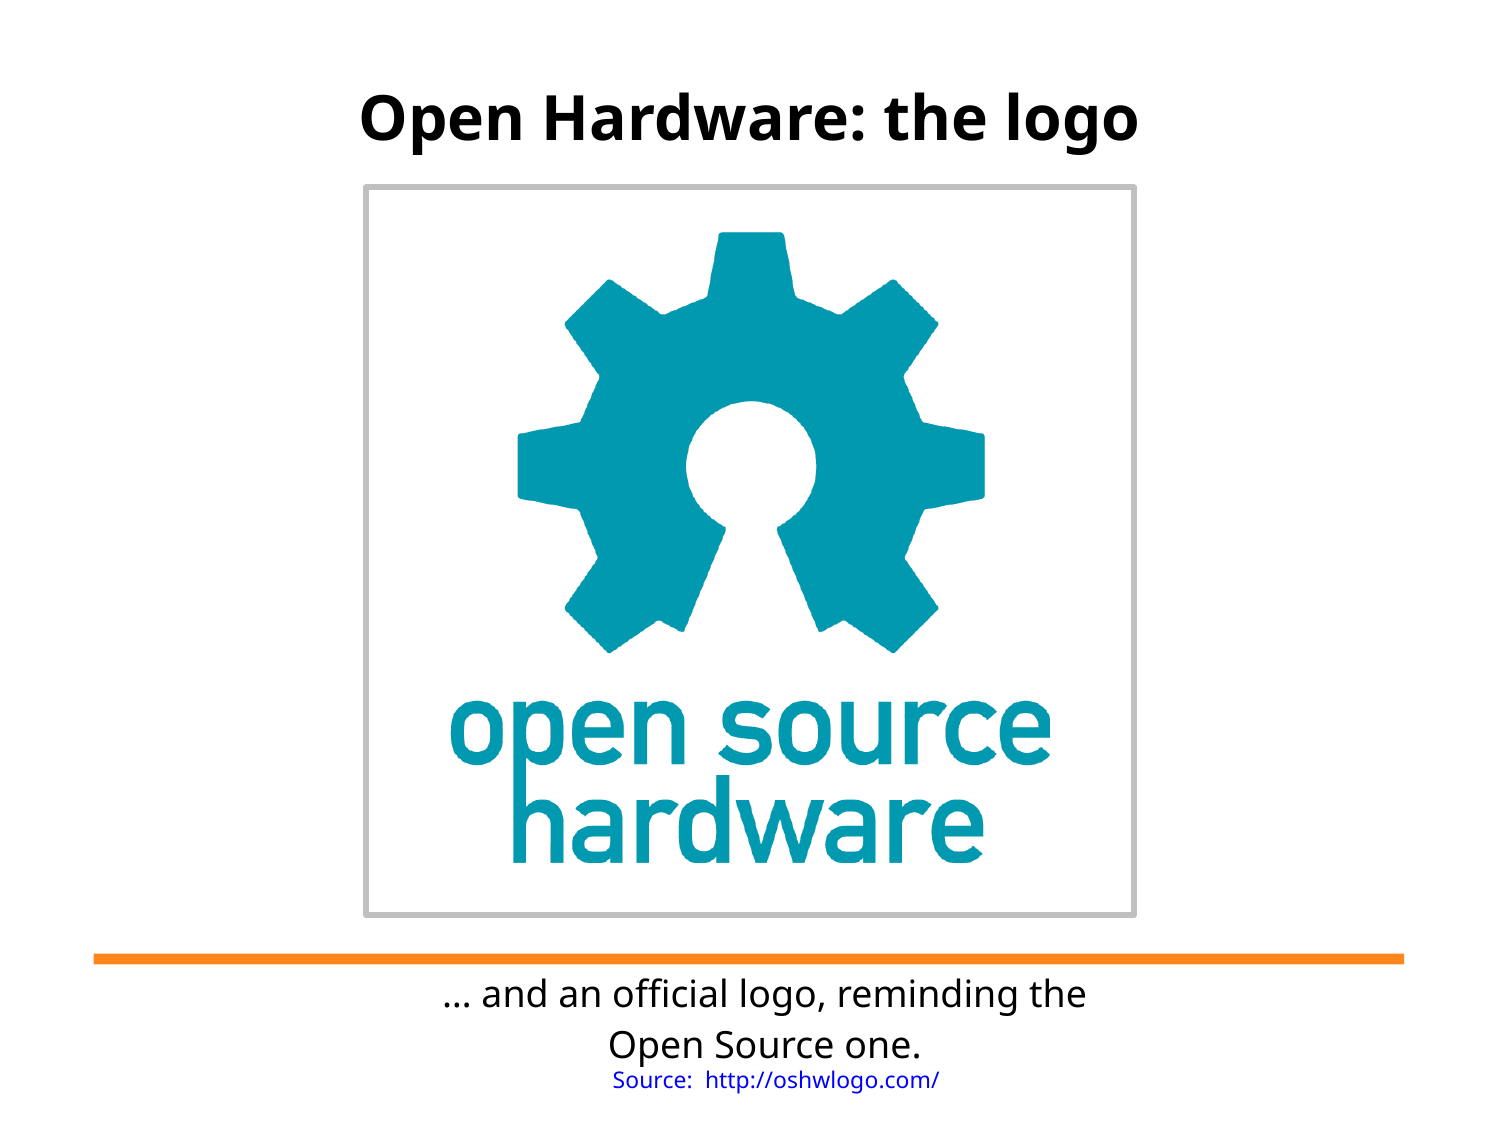

# Open Hardware: the logo
… and an official logo, reminding the Open Source one.
Source: http://oshwlogo.com/